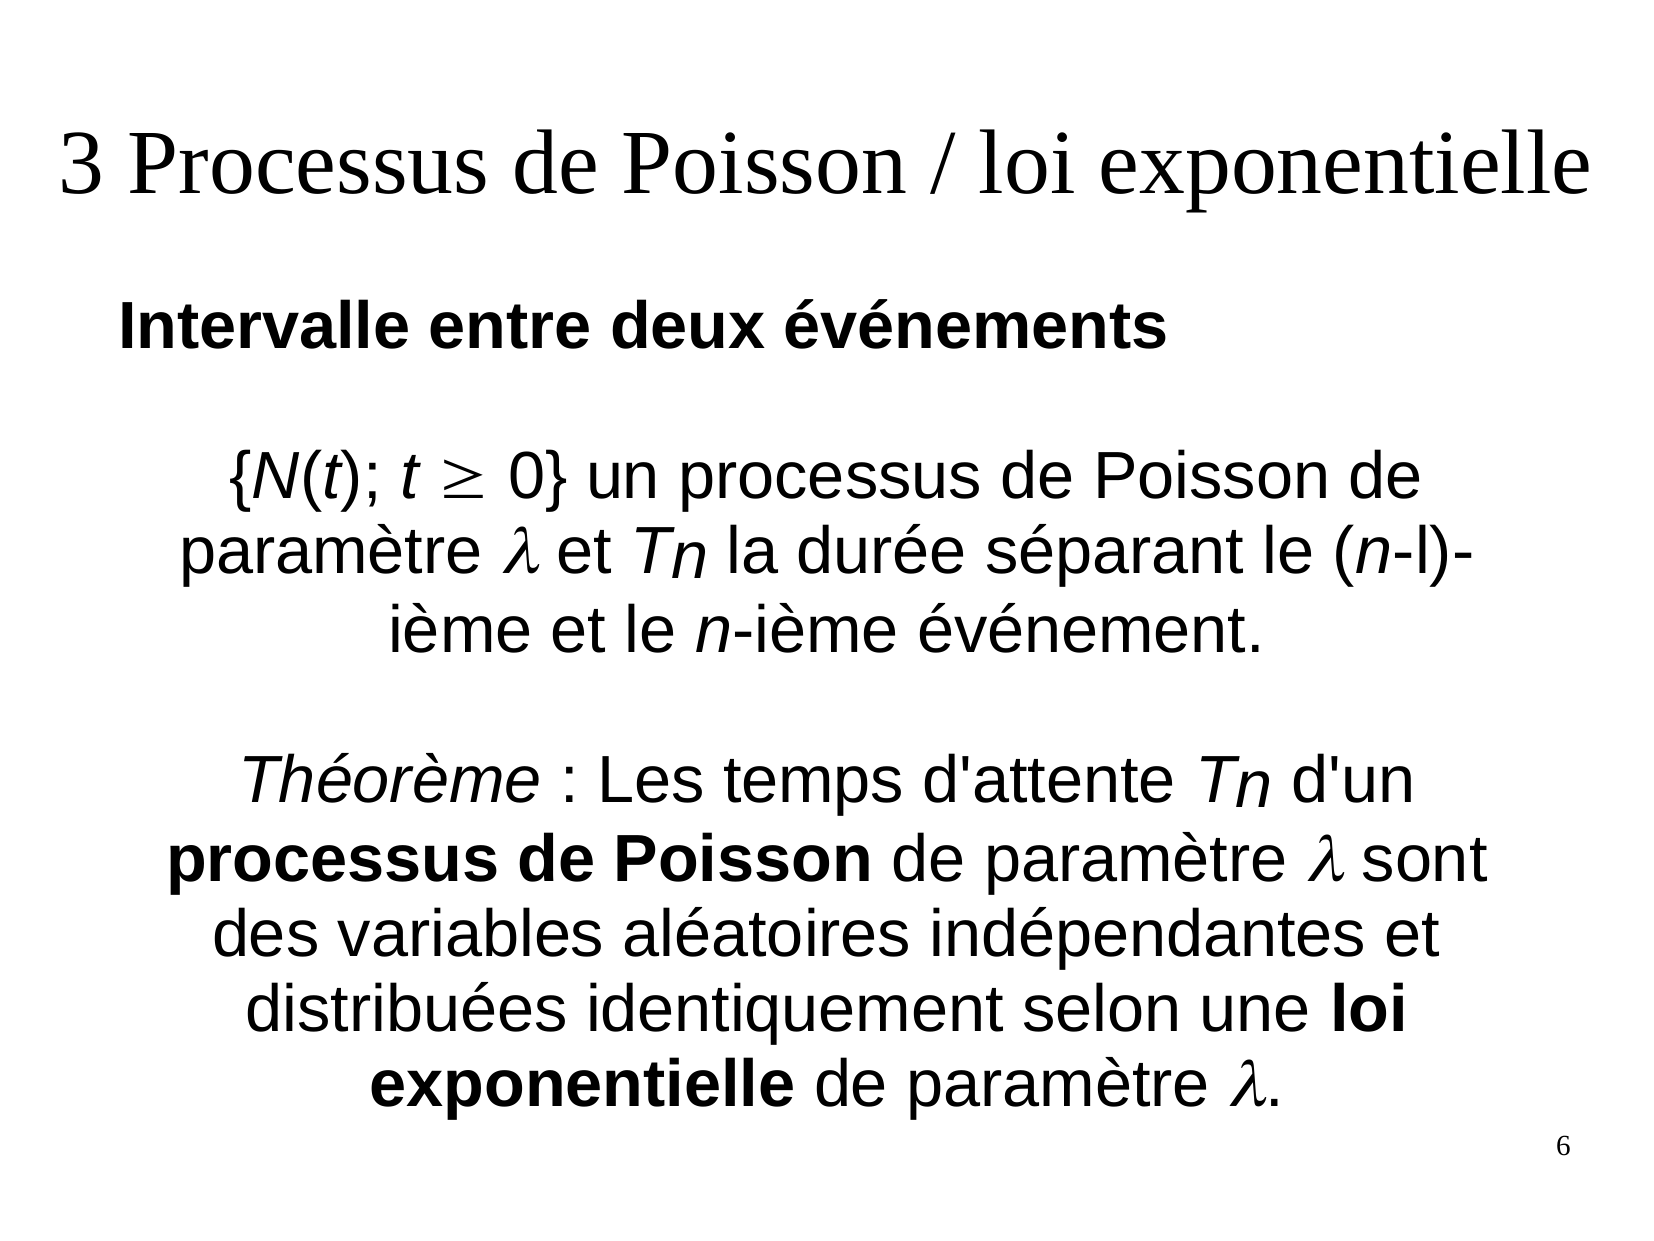

# 3 Processus de Poisson / loi exponentielle
Intervalle entre deux événements
{N(t); t  0} un processus de Poisson de paramètre  et Tn la durée séparant le (n-l)-ième et le n-ième événement.
Théorème : Les temps d'attente Tn d'un processus de Poisson de paramètre  sont des variables aléatoires indépendantes et distribuées identiquement selon une loi exponentielle de paramètre .
6